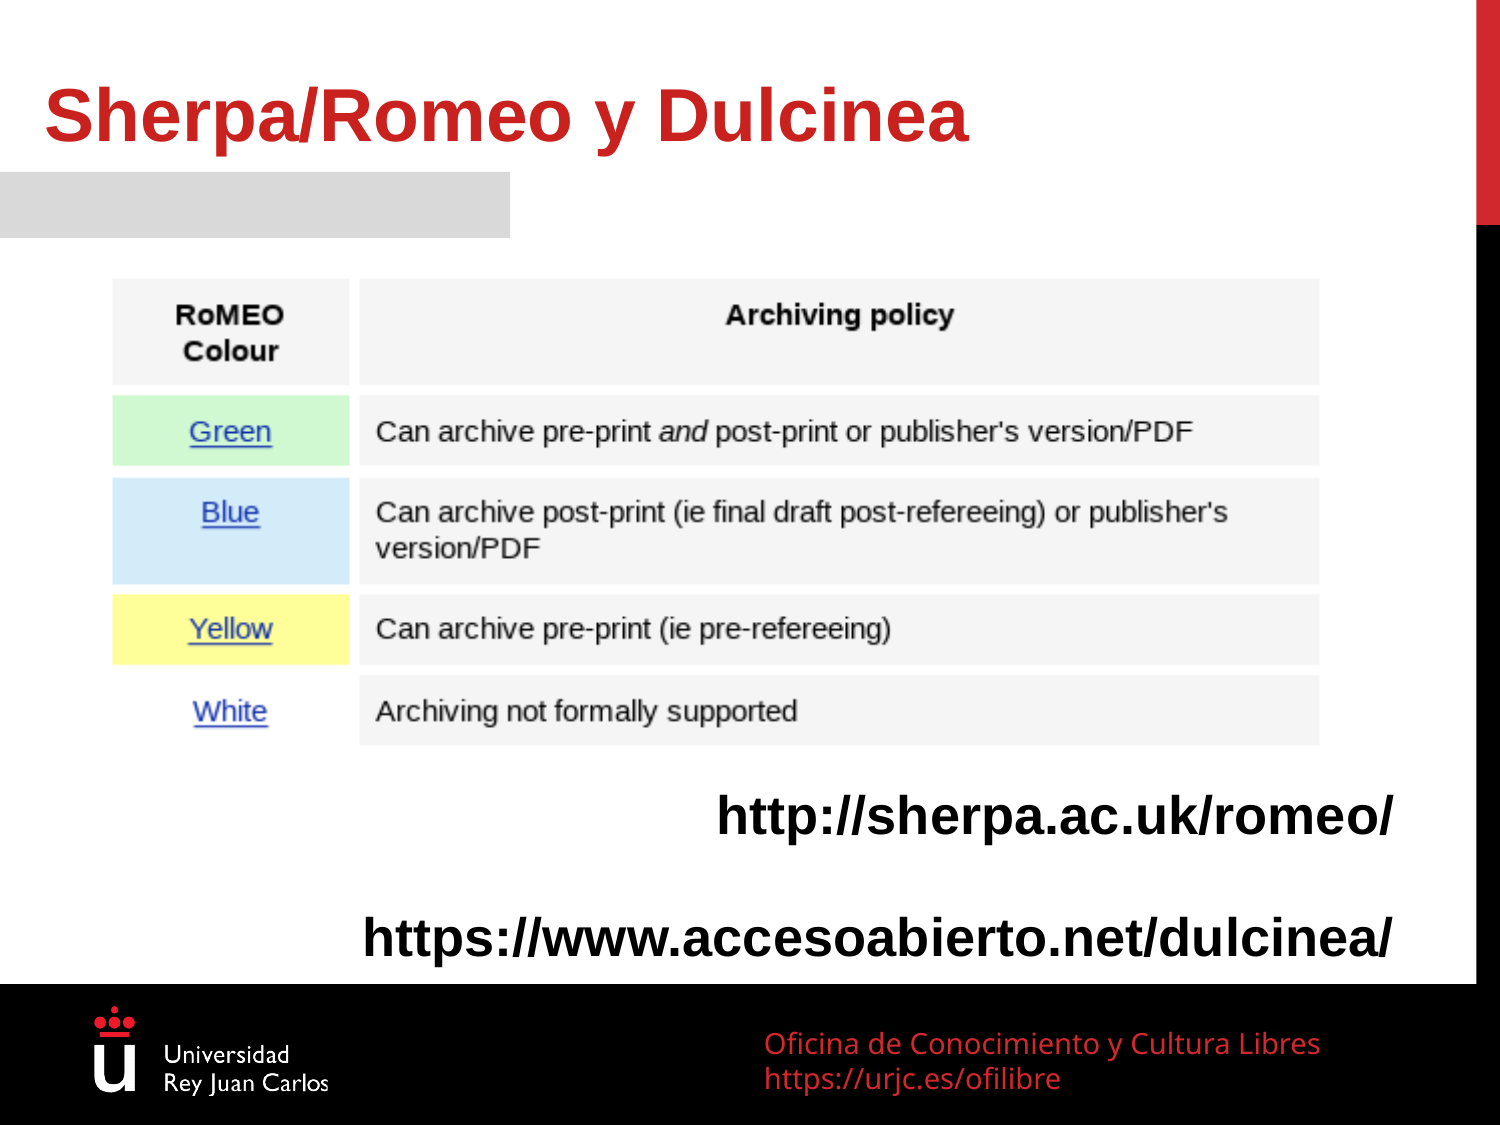

#
Sherpa/Romeo y Dulcinea
http://sherpa.ac.uk/romeo/
https://www.accesoabierto.net/dulcinea/
Oficina de Conocimiento y Cultura Libres
https://urjc.es/ofilibre